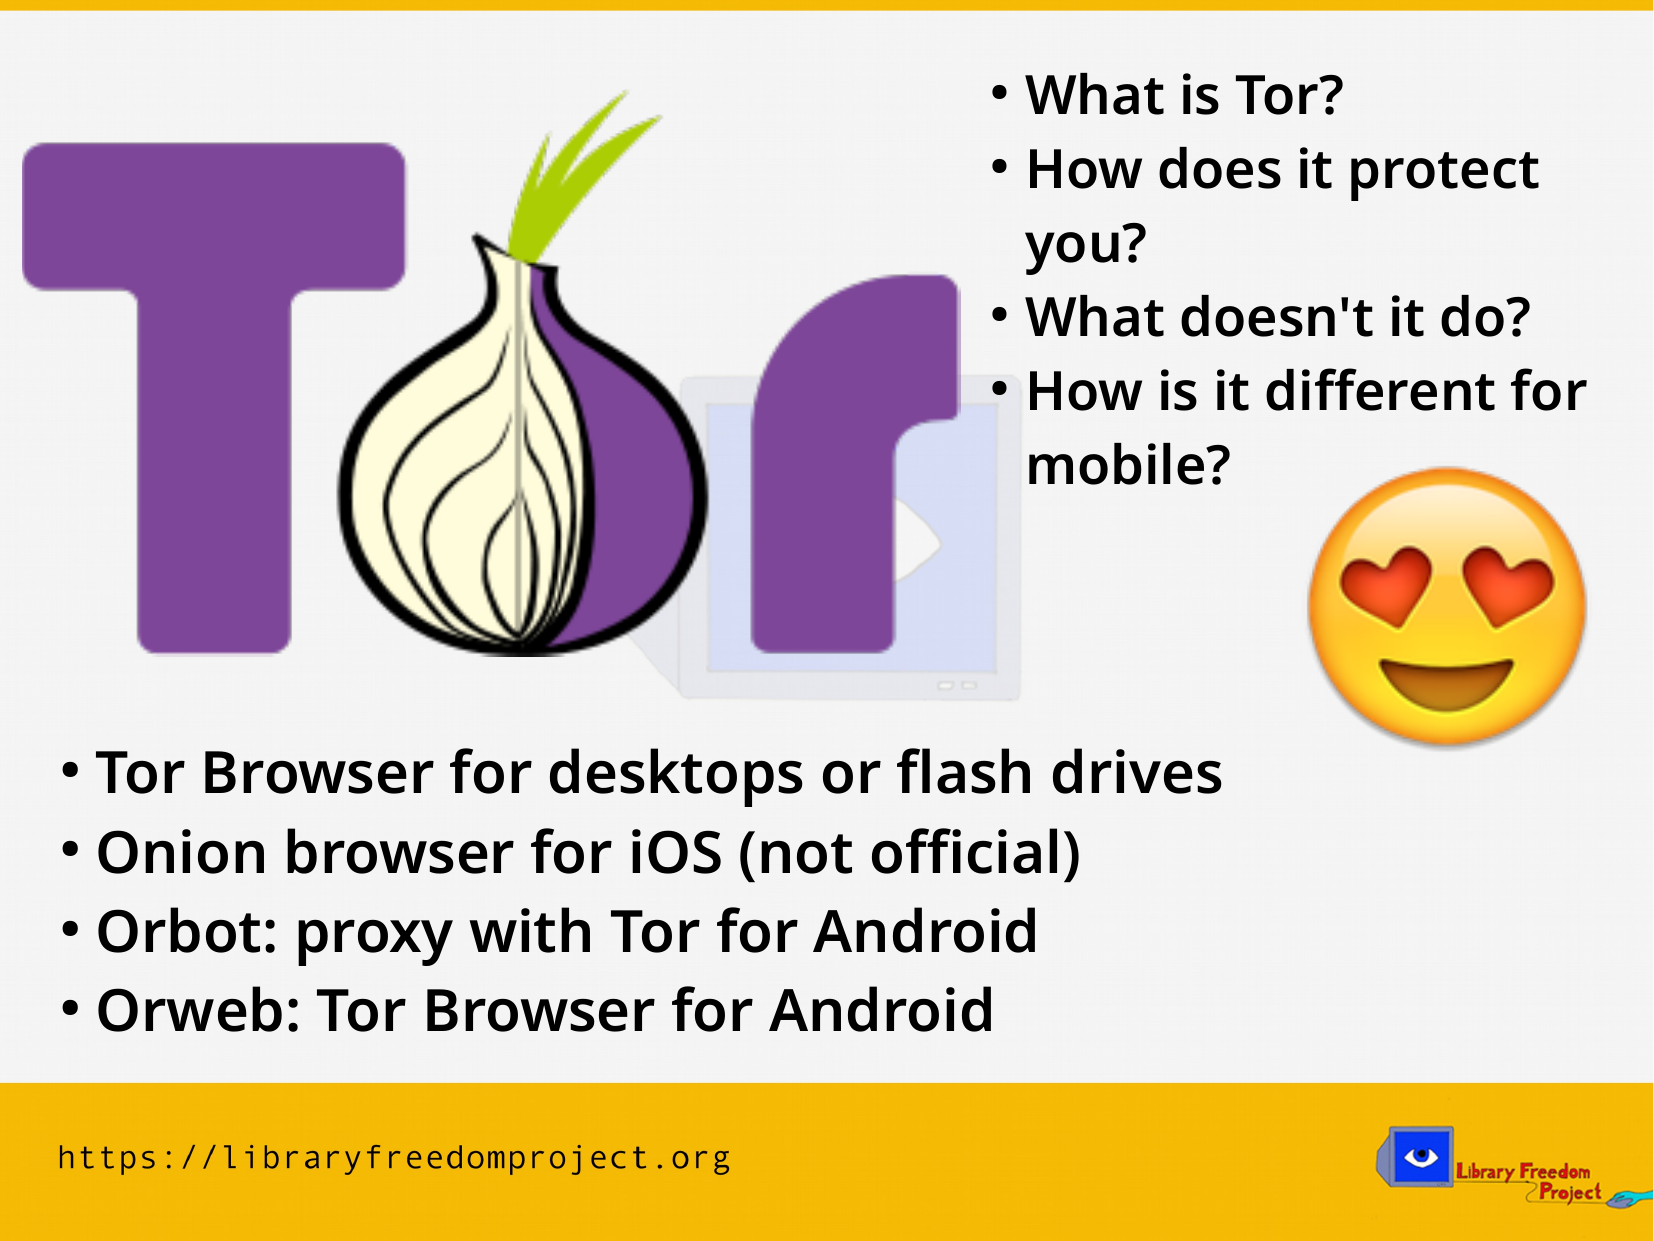

#
What is Tor?
How does it protect you?
What doesn't it do?
How is it different for mobile?
Tor Browser for desktops or flash drives
Onion browser for iOS (not official)
Orbot: proxy with Tor for Android
Orweb: Tor Browser for Android